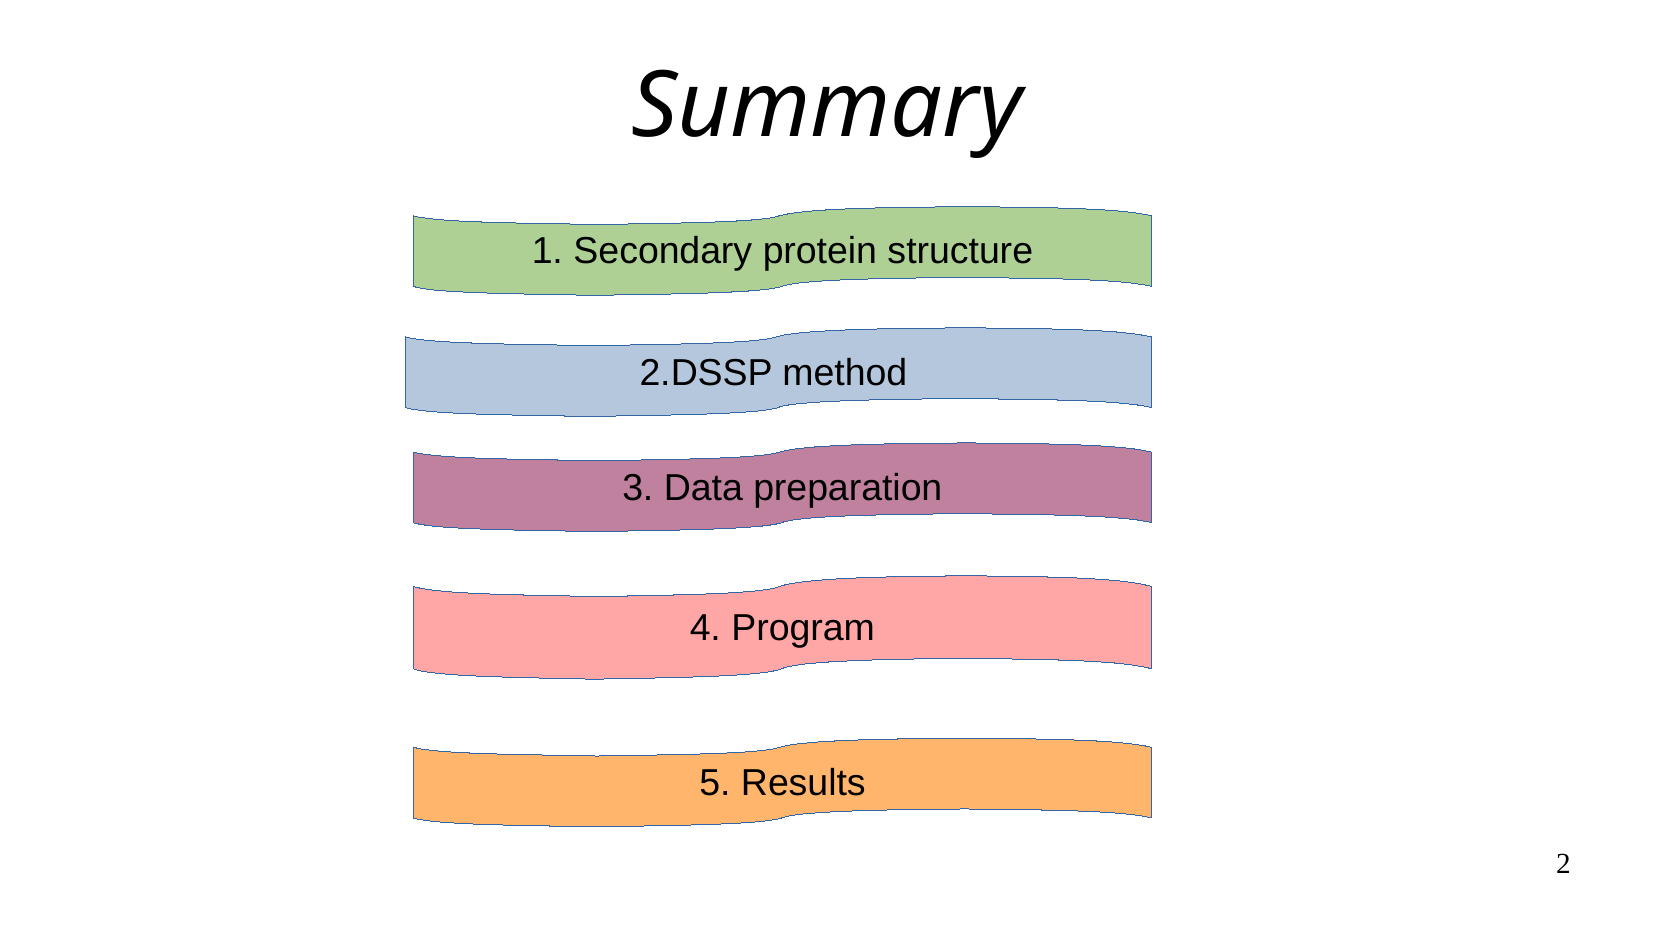

# Summary
1. Secondary protein structure
2.DSSP method
3. Data preparation
4. Program
5. Results
2